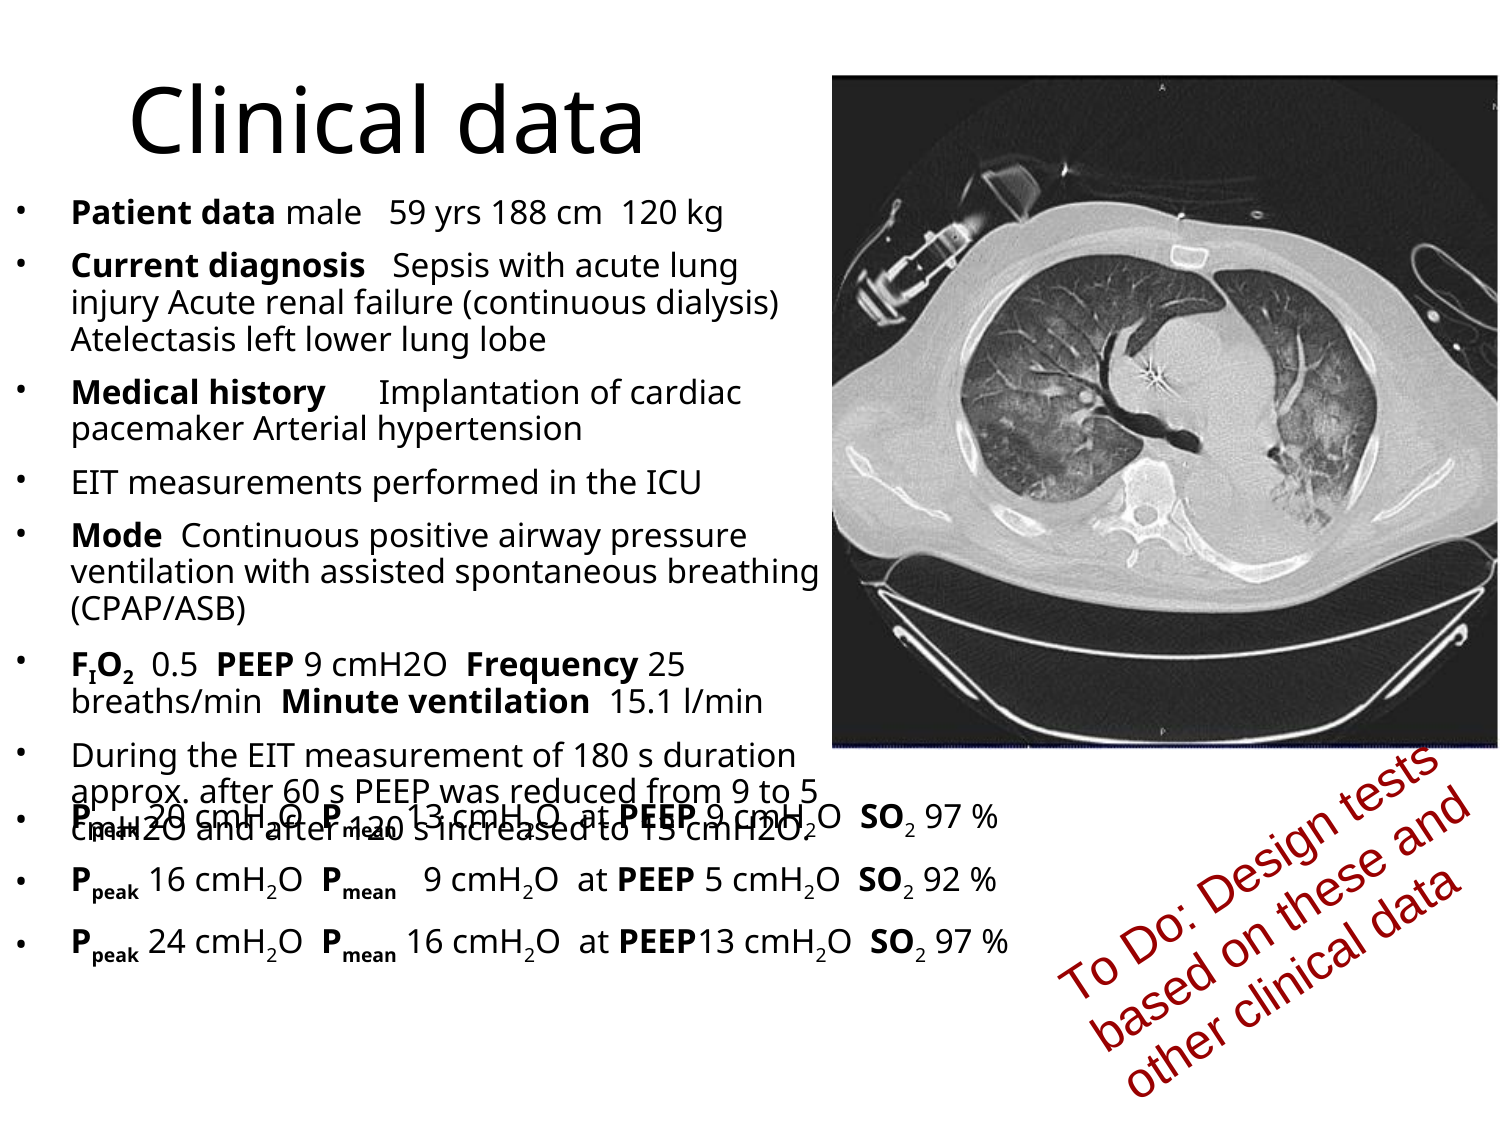

# Clinical data
Patient data male 59 yrs 188 cm 120 kg
Current diagnosis Sepsis with acute lung injury Acute renal failure (continuous dialysis) Atelectasis left lower lung lobe
Medical history Implantation of cardiac pacemaker Arterial hypertension
EIT measurements performed in the ICU
Mode Continuous positive airway pressure ventilation with assisted spontaneous breathing (CPAP/ASB)
FIO2 0.5 PEEP 9 cmH2O Frequency 25 breaths/min Minute ventilation 15.1 l/min
During the EIT measurement of 180 s duration approx. after 60 s PEEP was reduced from 9 to 5 cmH2O and after 120 s increased to 13 cmH2O.
Ppeak 20 cmH2O Pmean 13 cmH2O at PEEP 9 cmH2O SO2 97 %
Ppeak 16 cmH2O Pmean 9 cmH2O at PEEP 5 cmH2O SO2 92 %
Ppeak 24 cmH2O Pmean 16 cmH2O at PEEP13 cmH2O SO2 97 %
To Do: Design tests
based on these and other clinical data